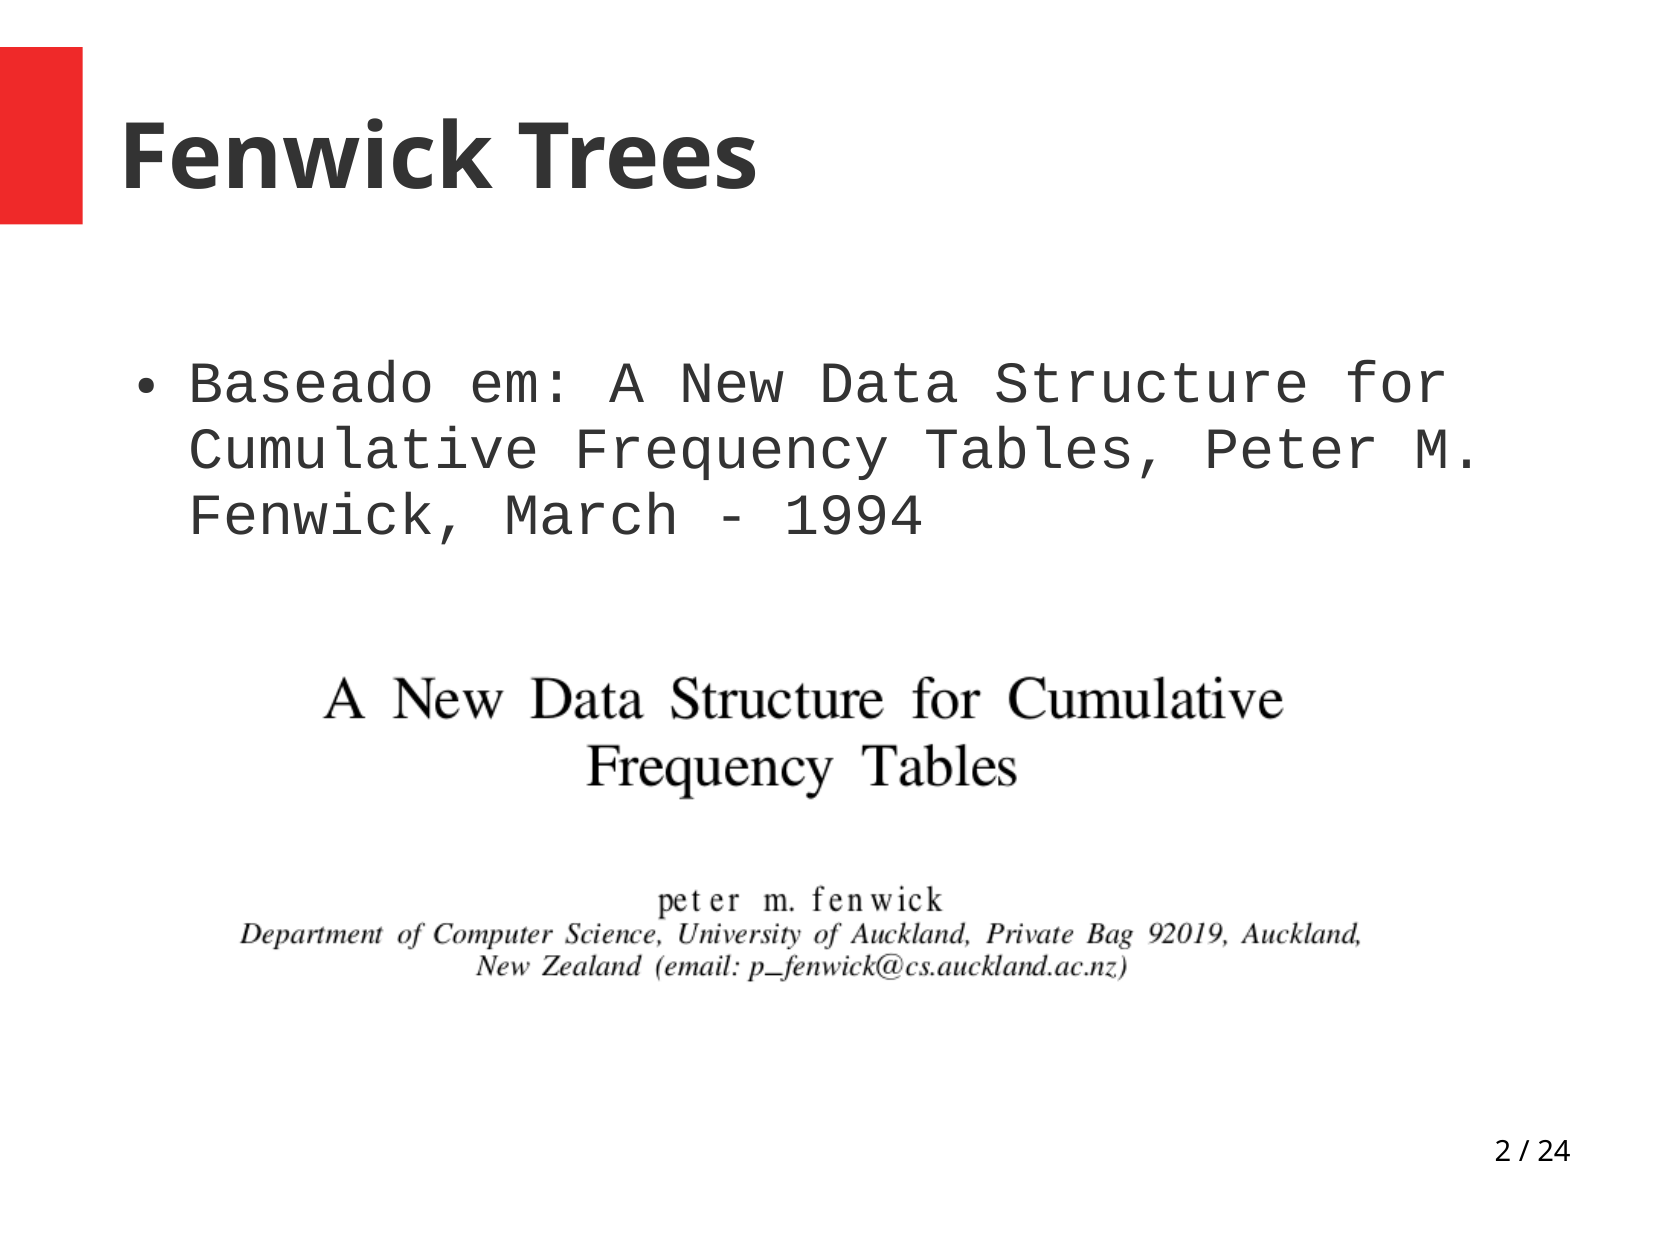

# Fenwick Trees
Baseado em: A New Data Structure for Cumulative Frequency Tables, Peter M. Fenwick, March - 1994
2